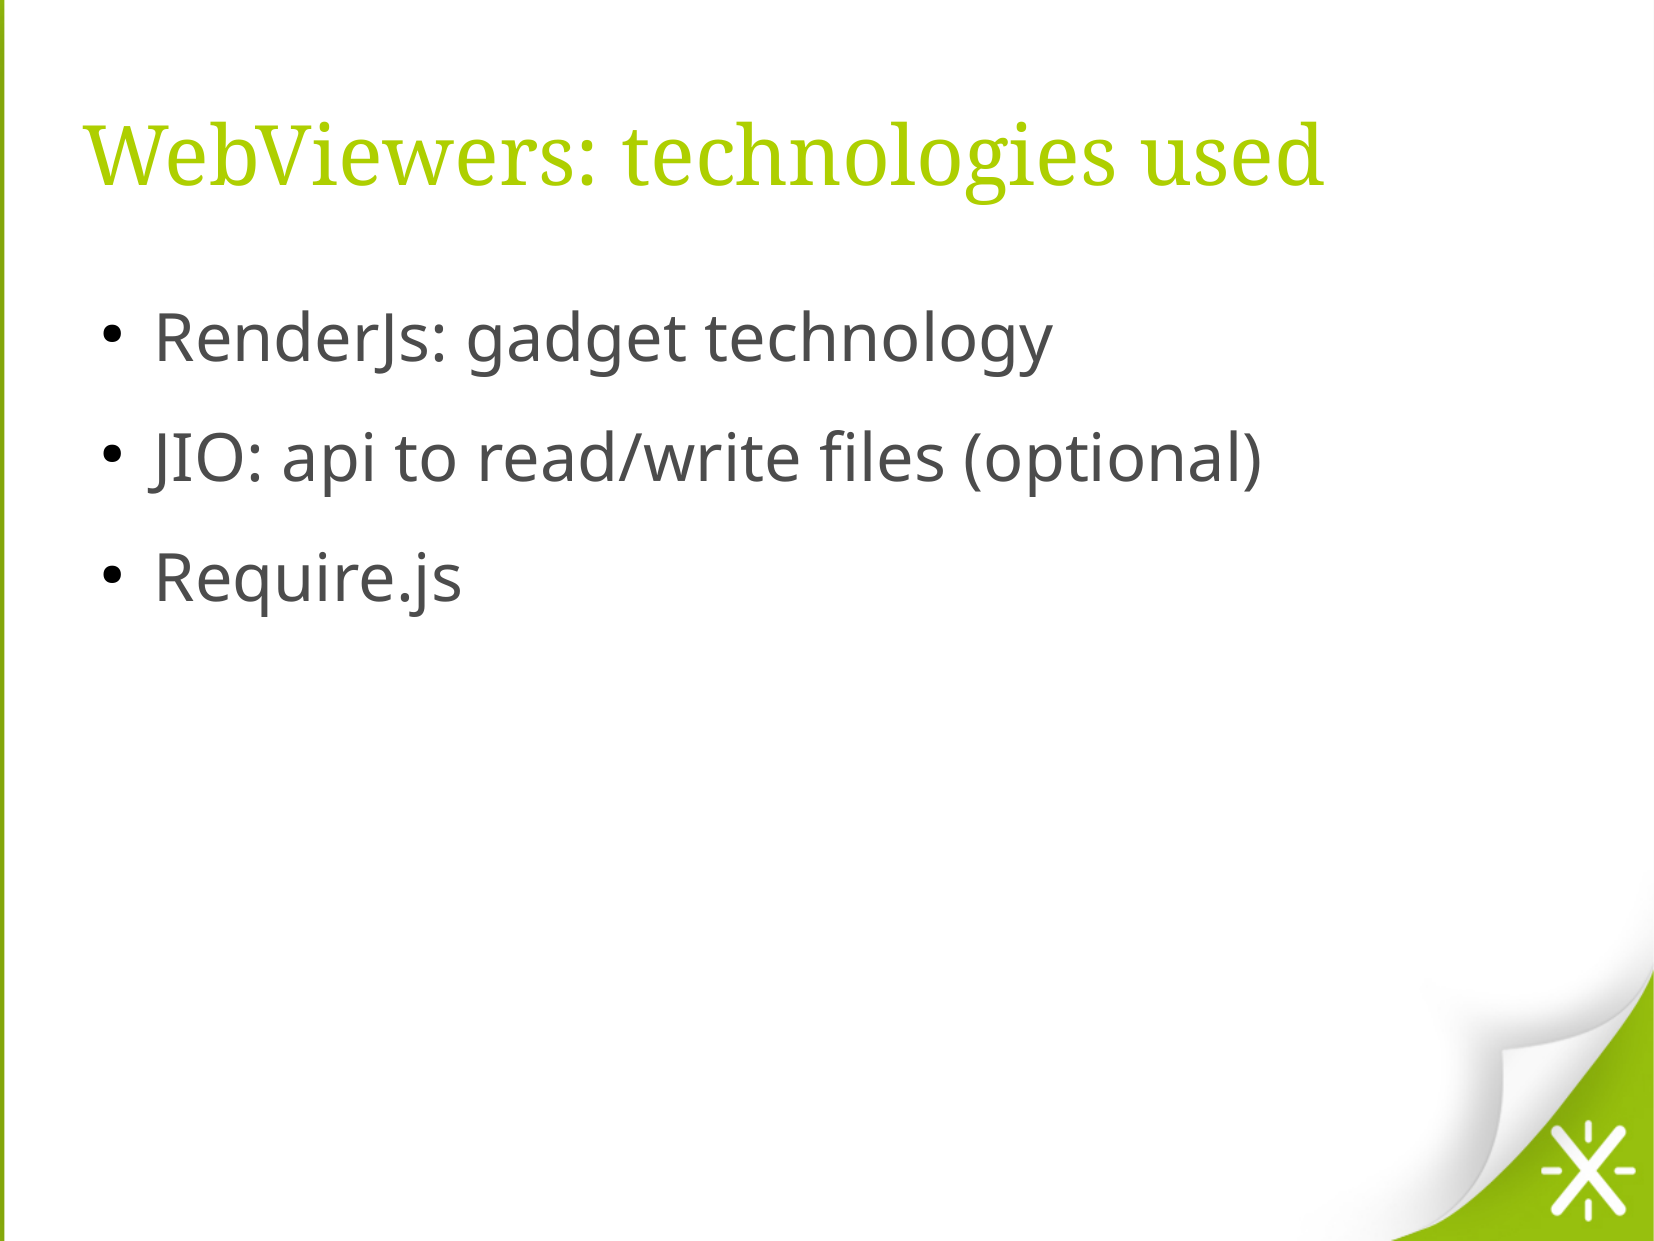

# WebViewers: technologies used
RenderJs: gadget technology
JIO: api to read/write files (optional)
Require.js